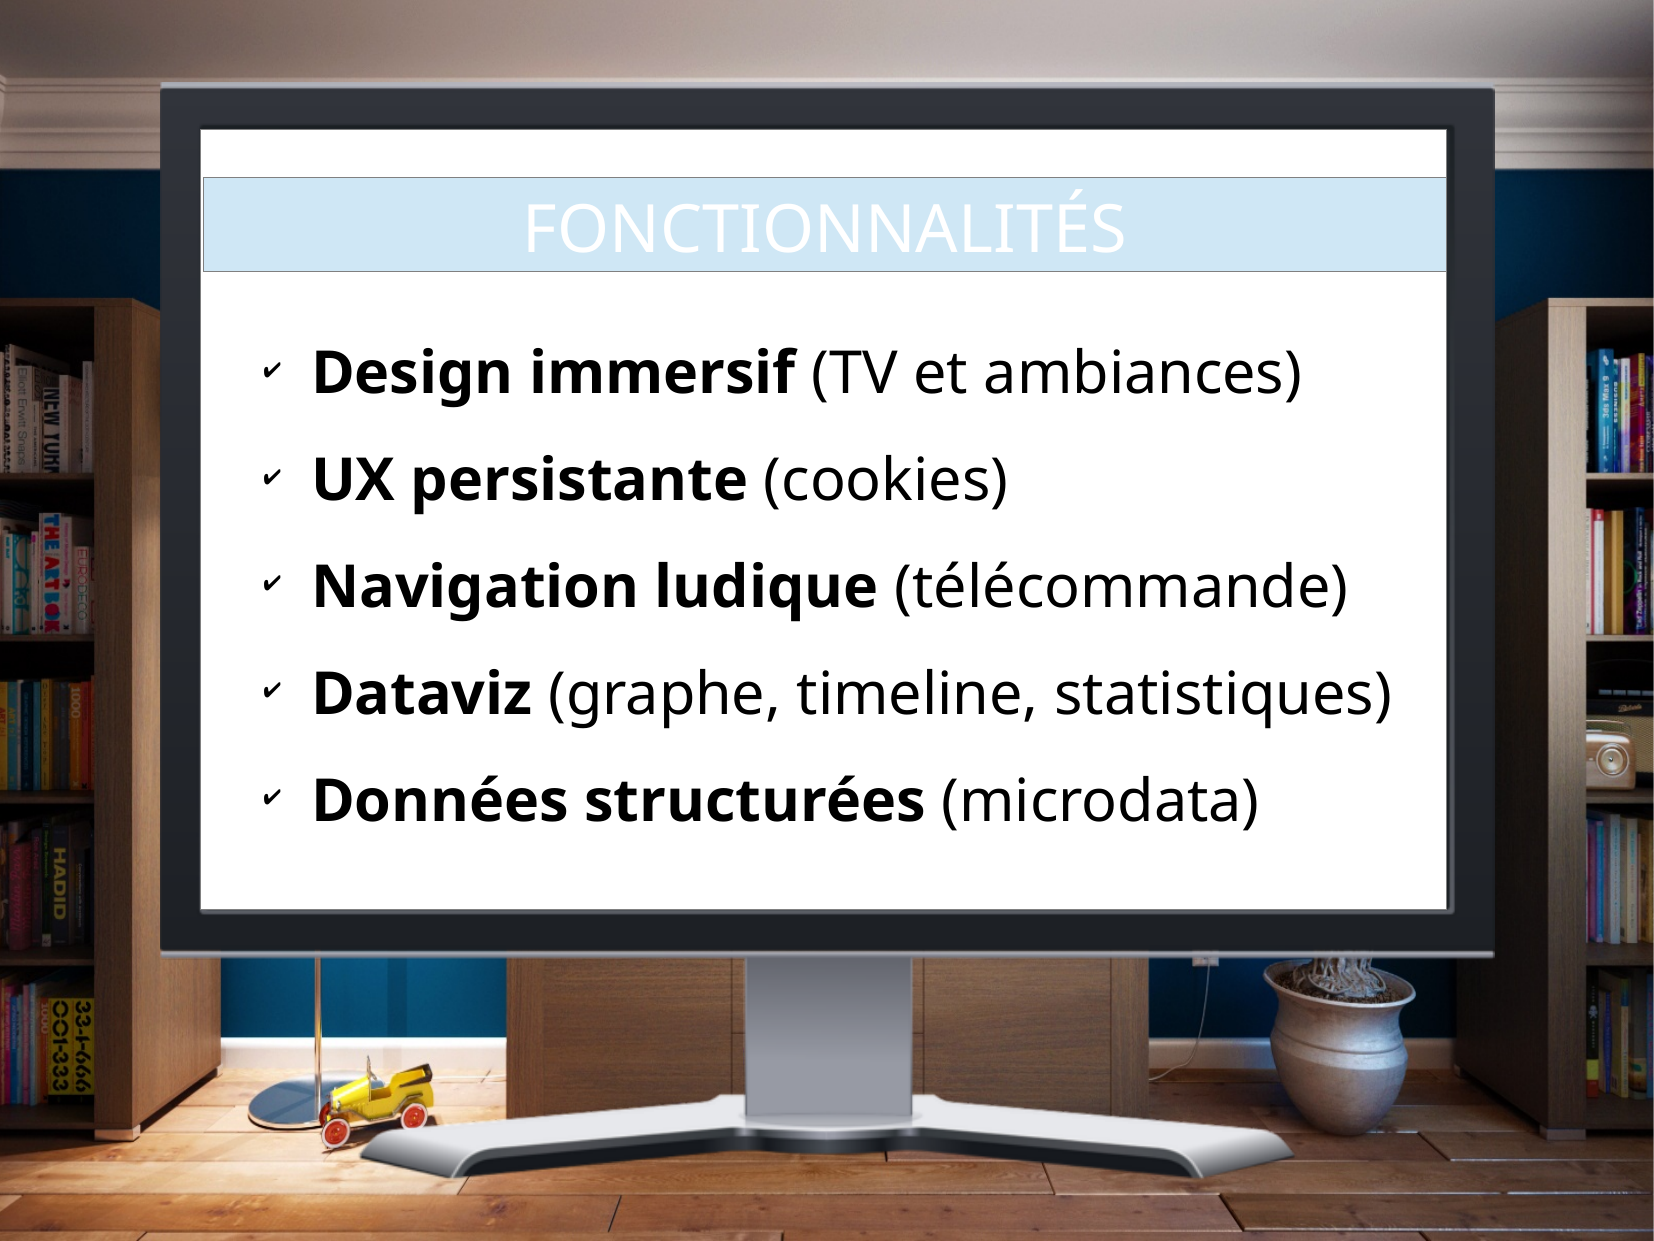

# FONCTIONNALITÉS
Design immersif (TV et ambiances)
UX persistante (cookies)
Navigation ludique (télécommande)
Dataviz (graphe, timeline, statistiques)
Données structurées (microdata)